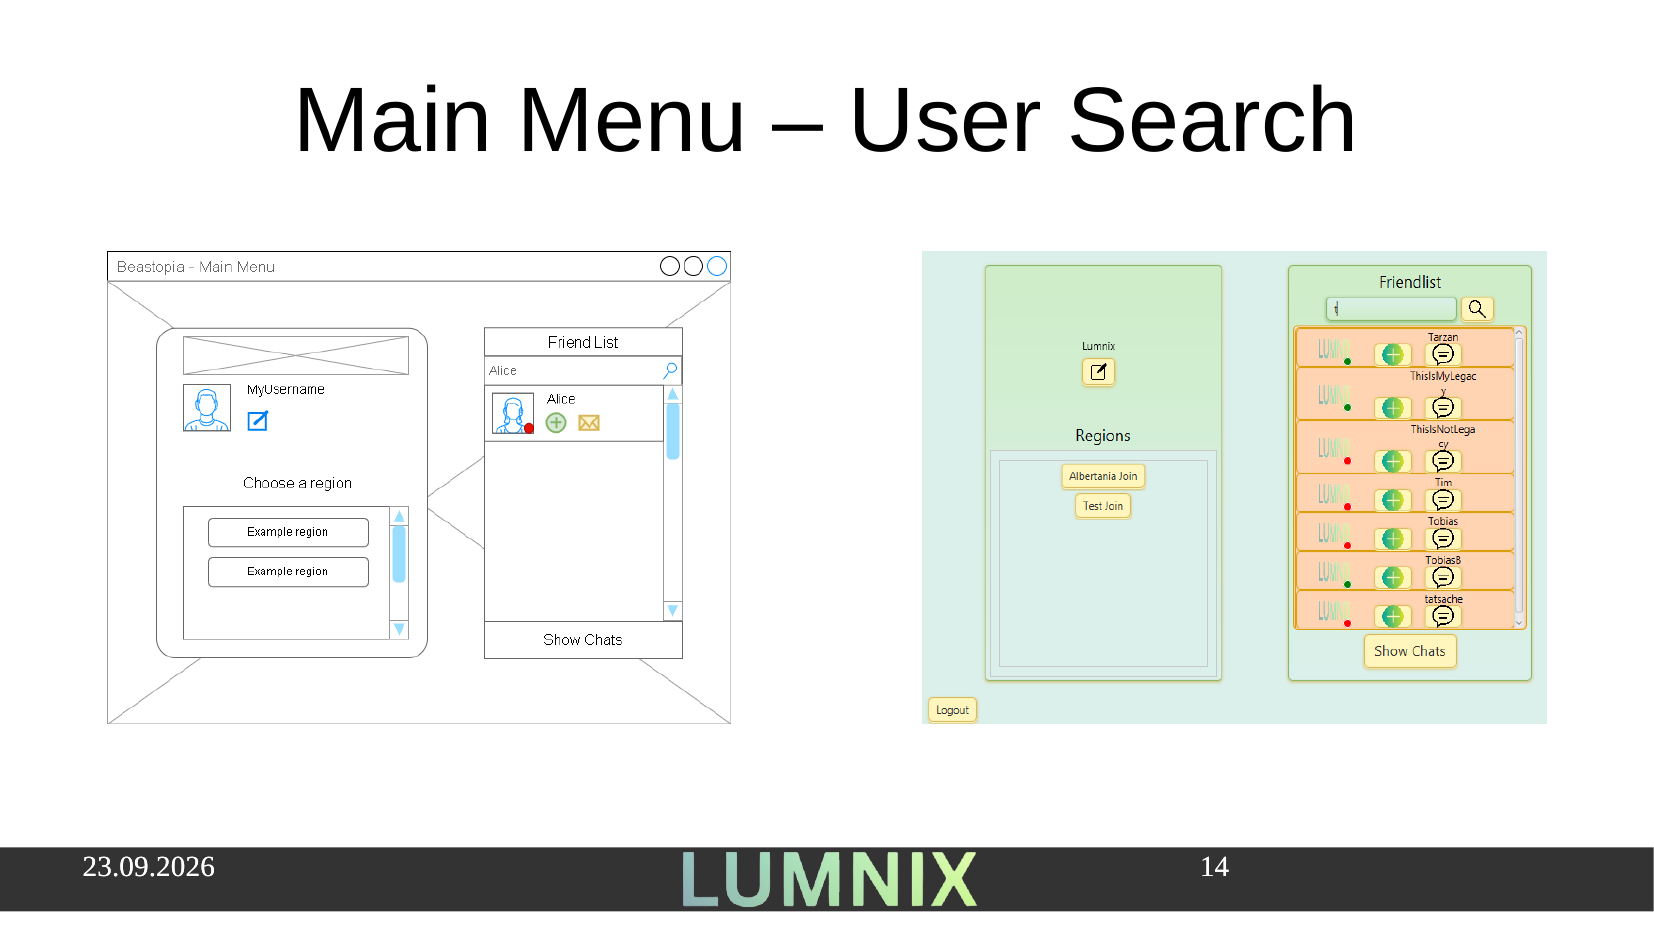

# Main Menu – User Search
4
4